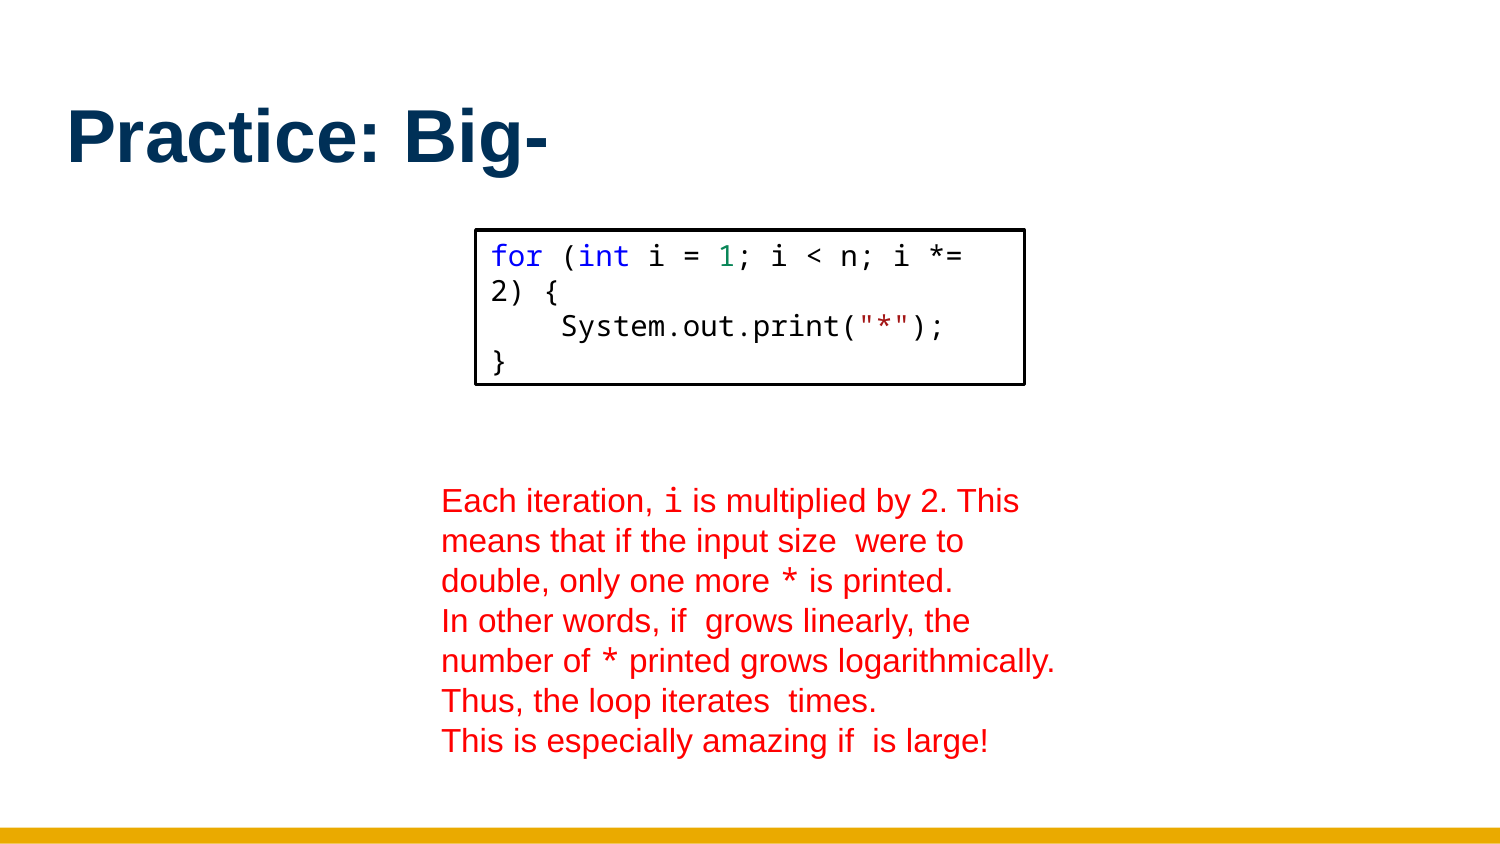

# Practice: Big-
for (int i = 1; i < n; i *= 2) {
 System.out.print("*");
}
Each iteration, i is multiplied by 2. This means that if the input size were to double, only one more * is printed.
In other words, if grows linearly, the number of * printed grows logarithmically.
Thus, the loop iterates times.
This is especially amazing if is large!